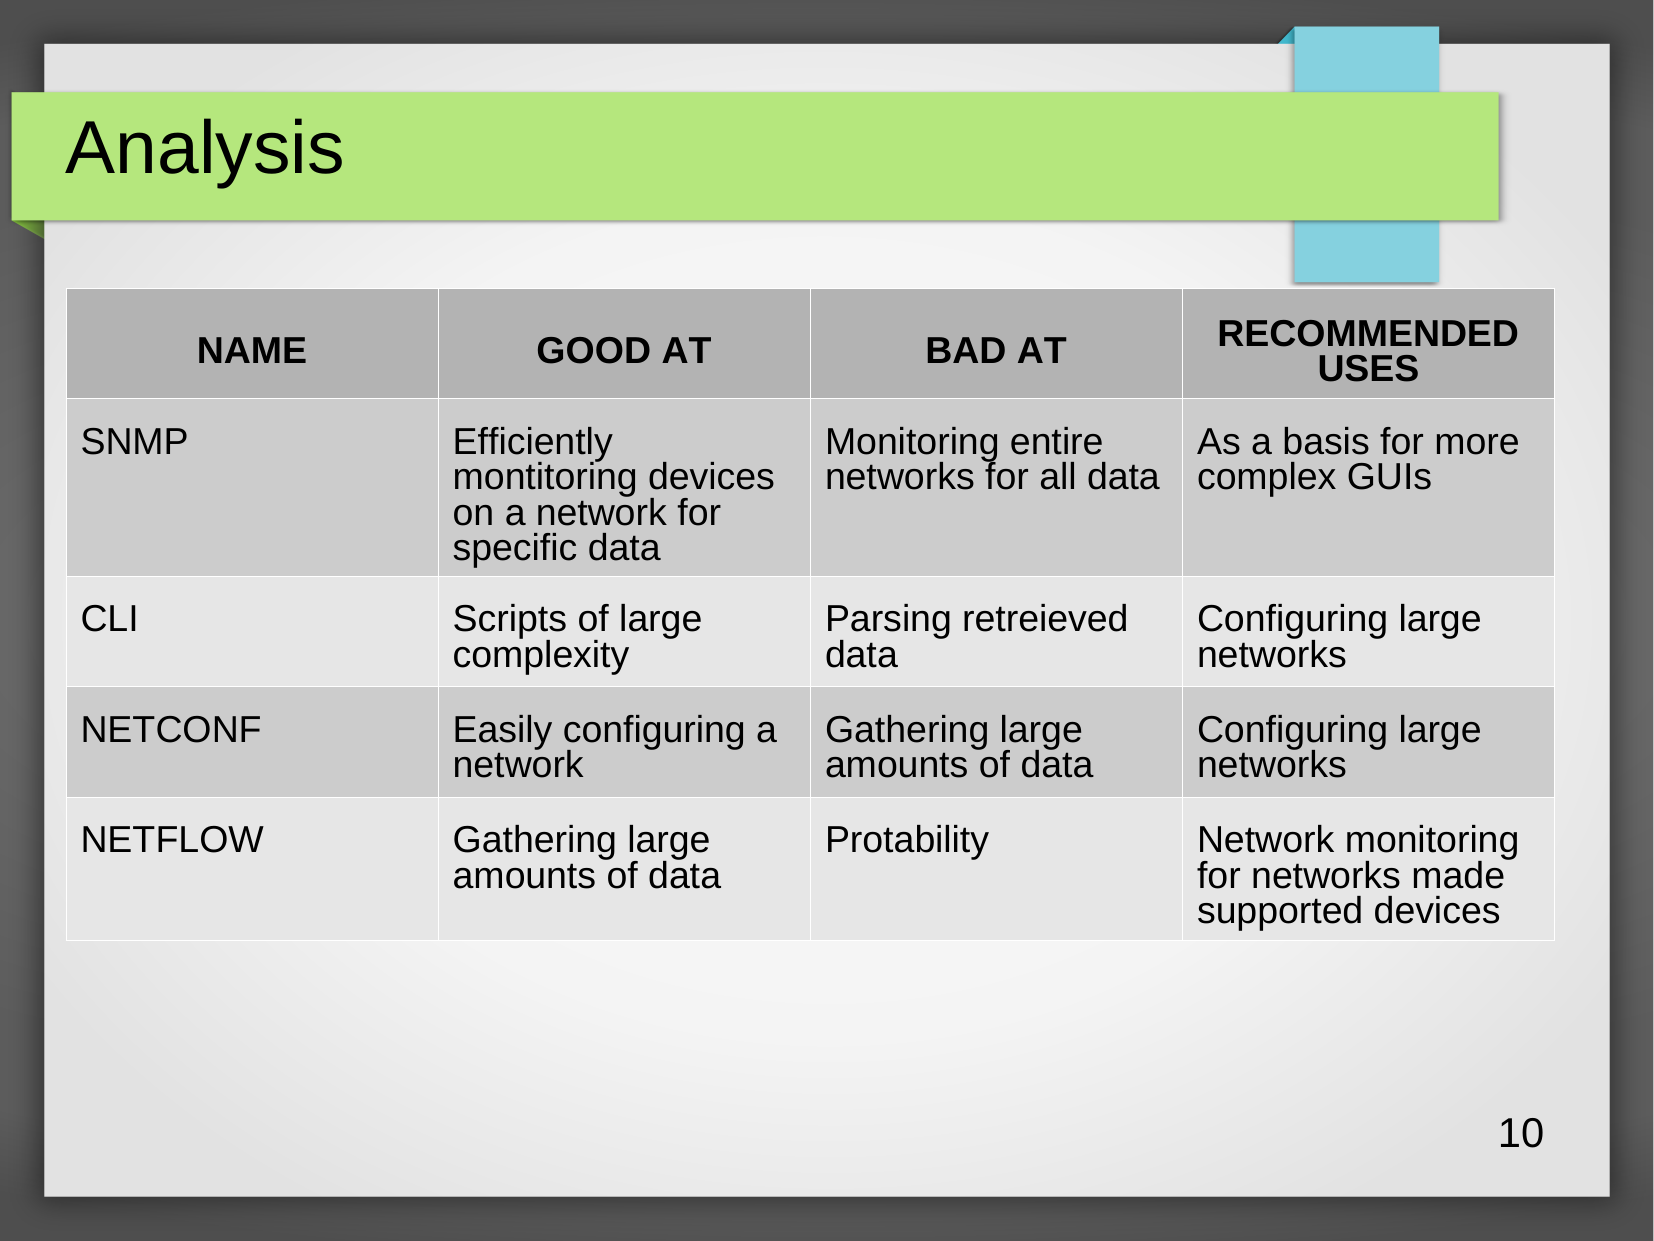

# Analysis
| NAME | GOOD AT | BAD AT | RECOMMENDED USES |
| --- | --- | --- | --- |
| SNMP | Efficiently montitoring devices on a network for specific data | Monitoring entire networks for all data | As a basis for more complex GUIs |
| CLI | Scripts of large complexity | Parsing retreieved data | Configuring large networks |
| NETCONF | Easily configuring a network | Gathering large amounts of data | Configuring large networks |
| NETFLOW | Gathering large amounts of data | Protability | Network monitoring for networks made supported devices |
10